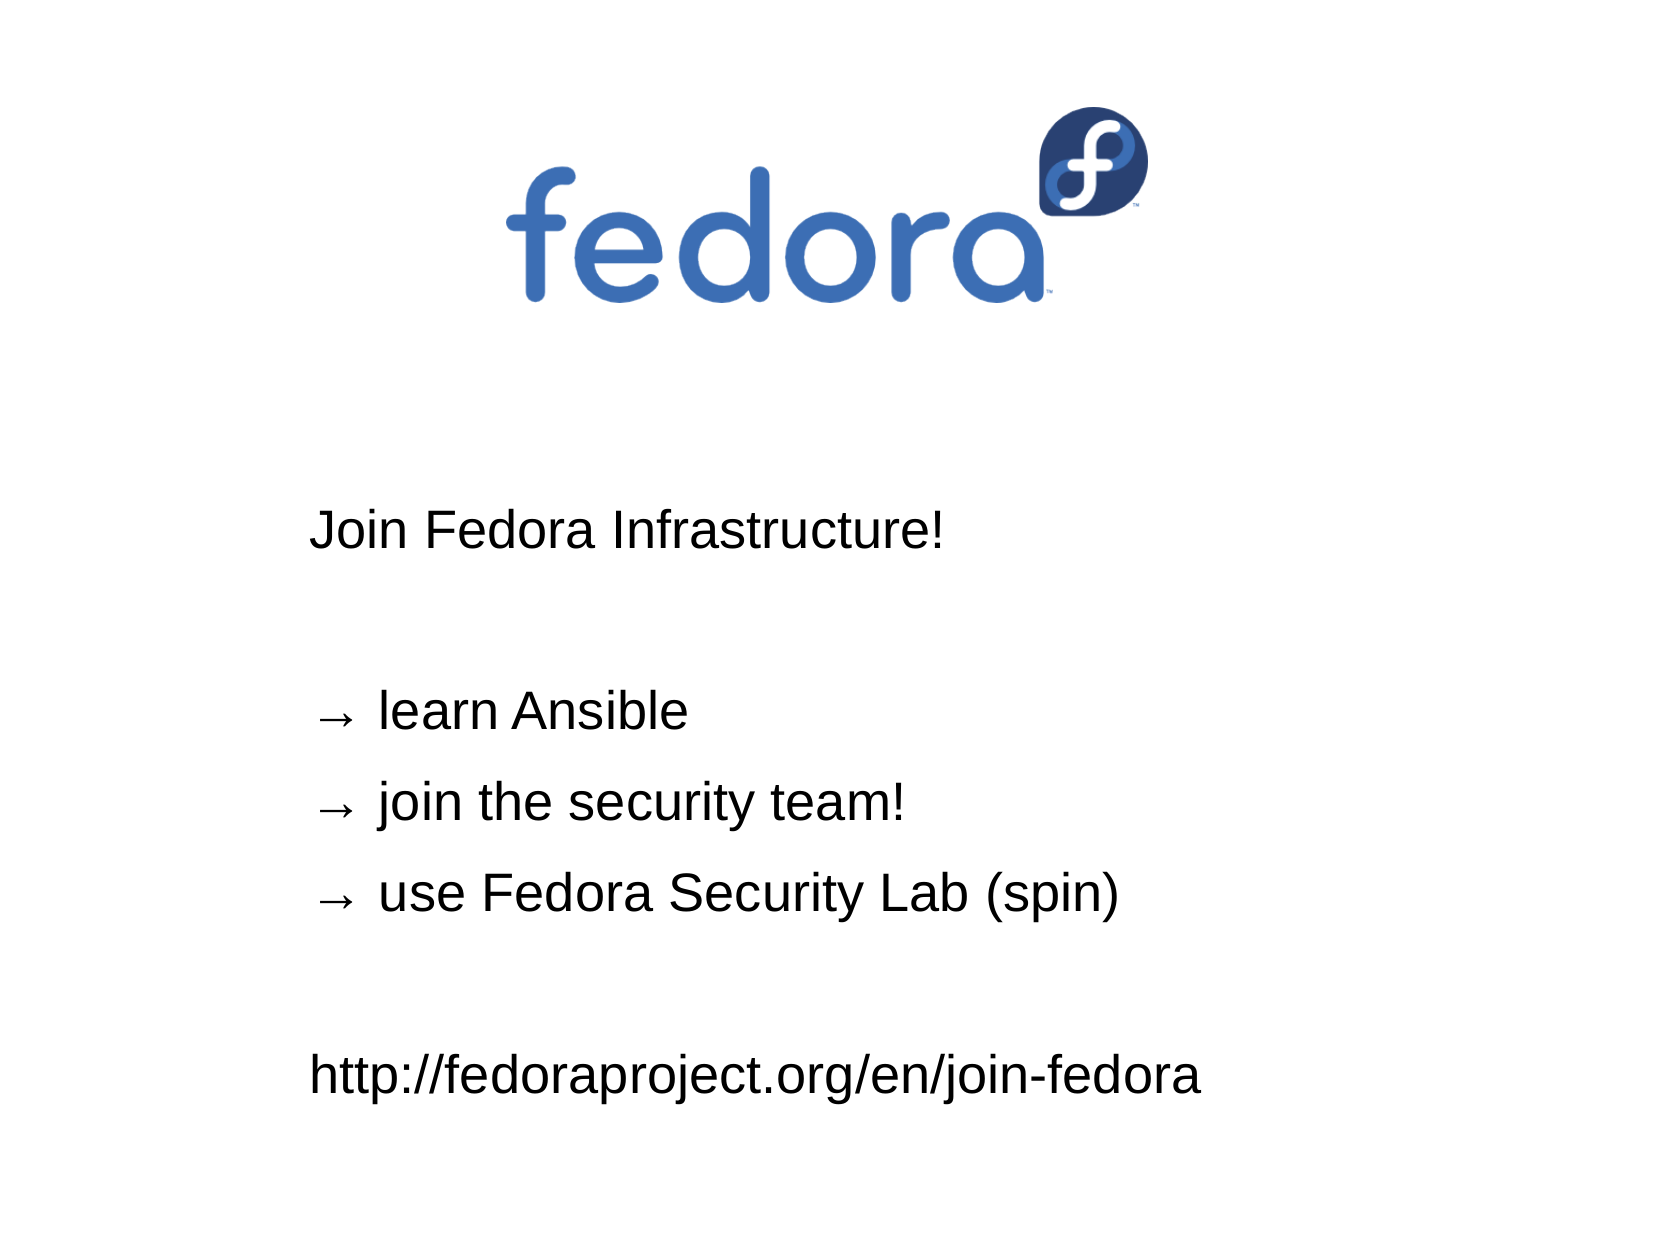

Join Fedora Infrastructure!
→ learn Ansible
→ join the security team!
→ use Fedora Security Lab (spin)
http://fedoraproject.org/en/join-fedora